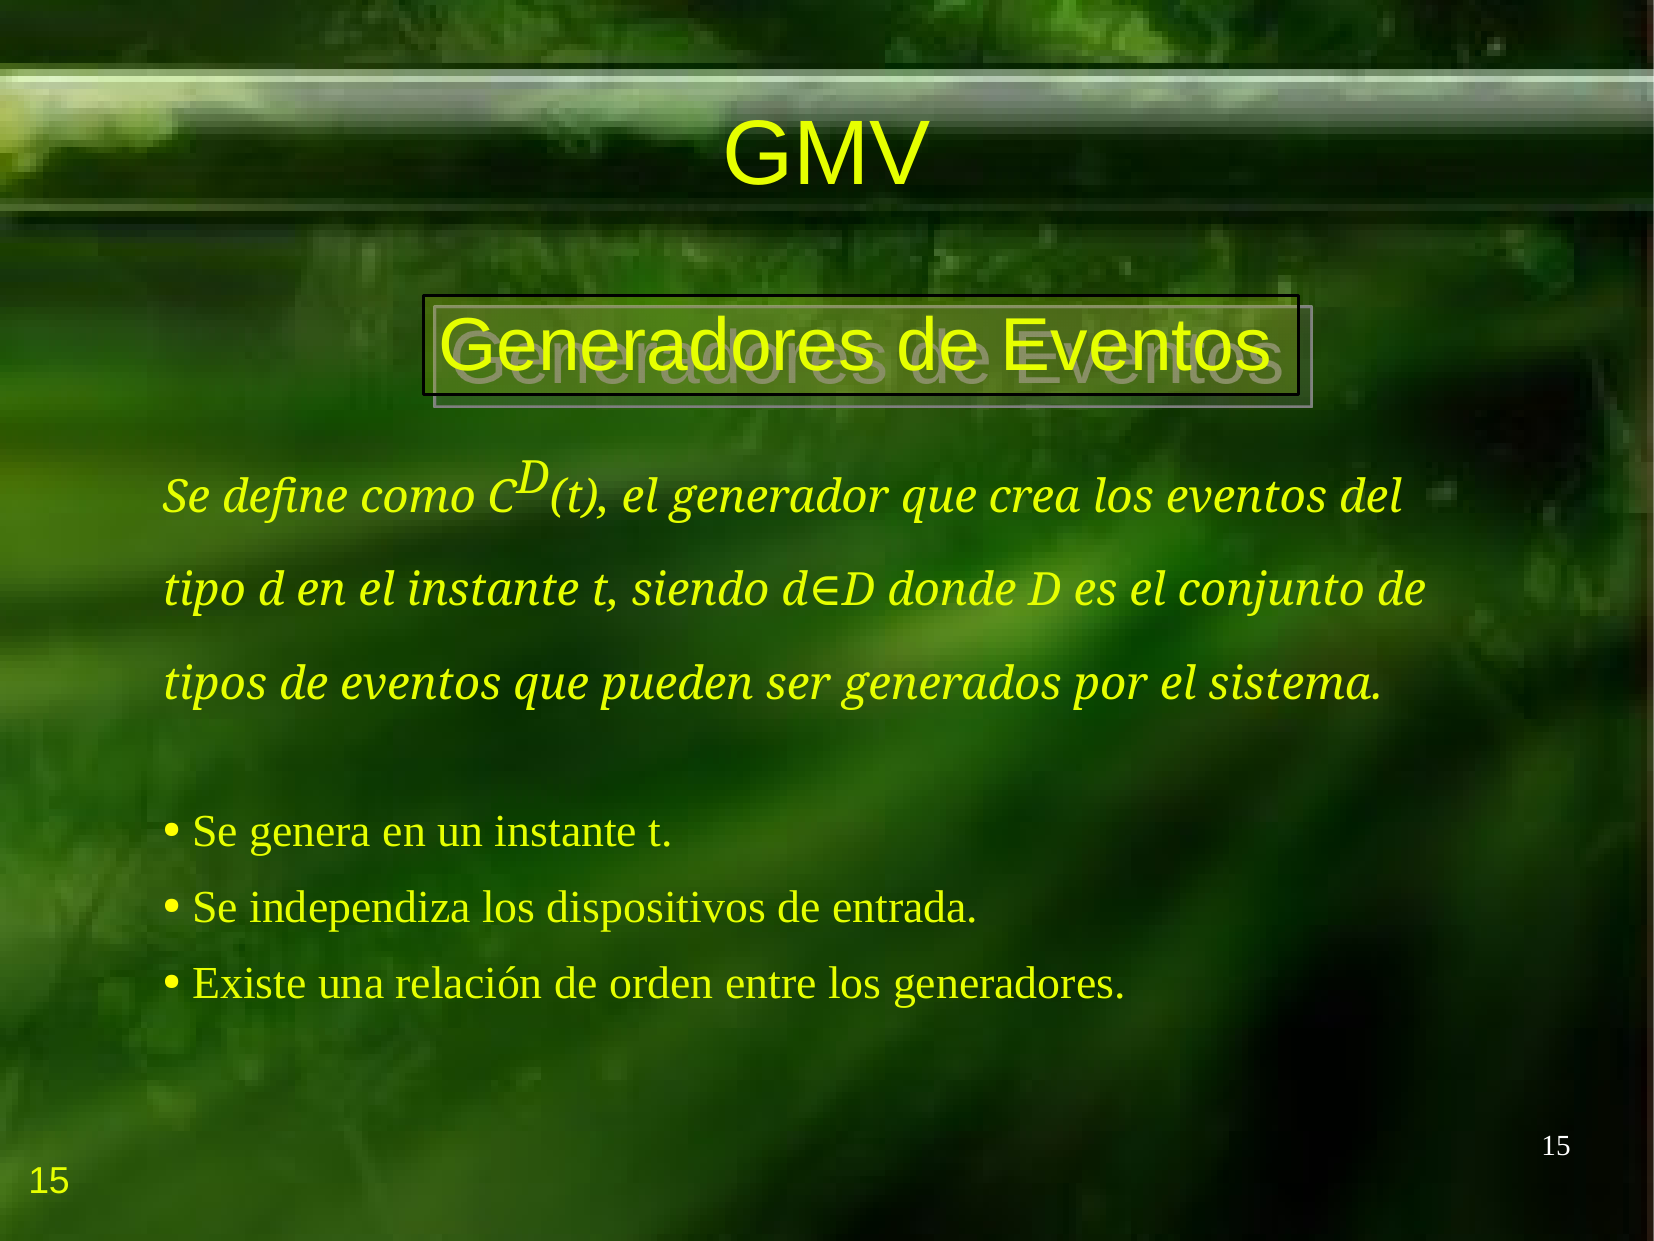

# GMV
Generadores de Eventos
Se define como CD(t), el generador que crea los eventos del tipo d en el instante t, siendo d∈D donde D es el conjunto de tipos de eventos que pueden ser generados por el sistema.
 Se genera en un instante t.
 Se independiza los dispositivos de entrada.
 Existe una relación de orden entre los generadores.
15